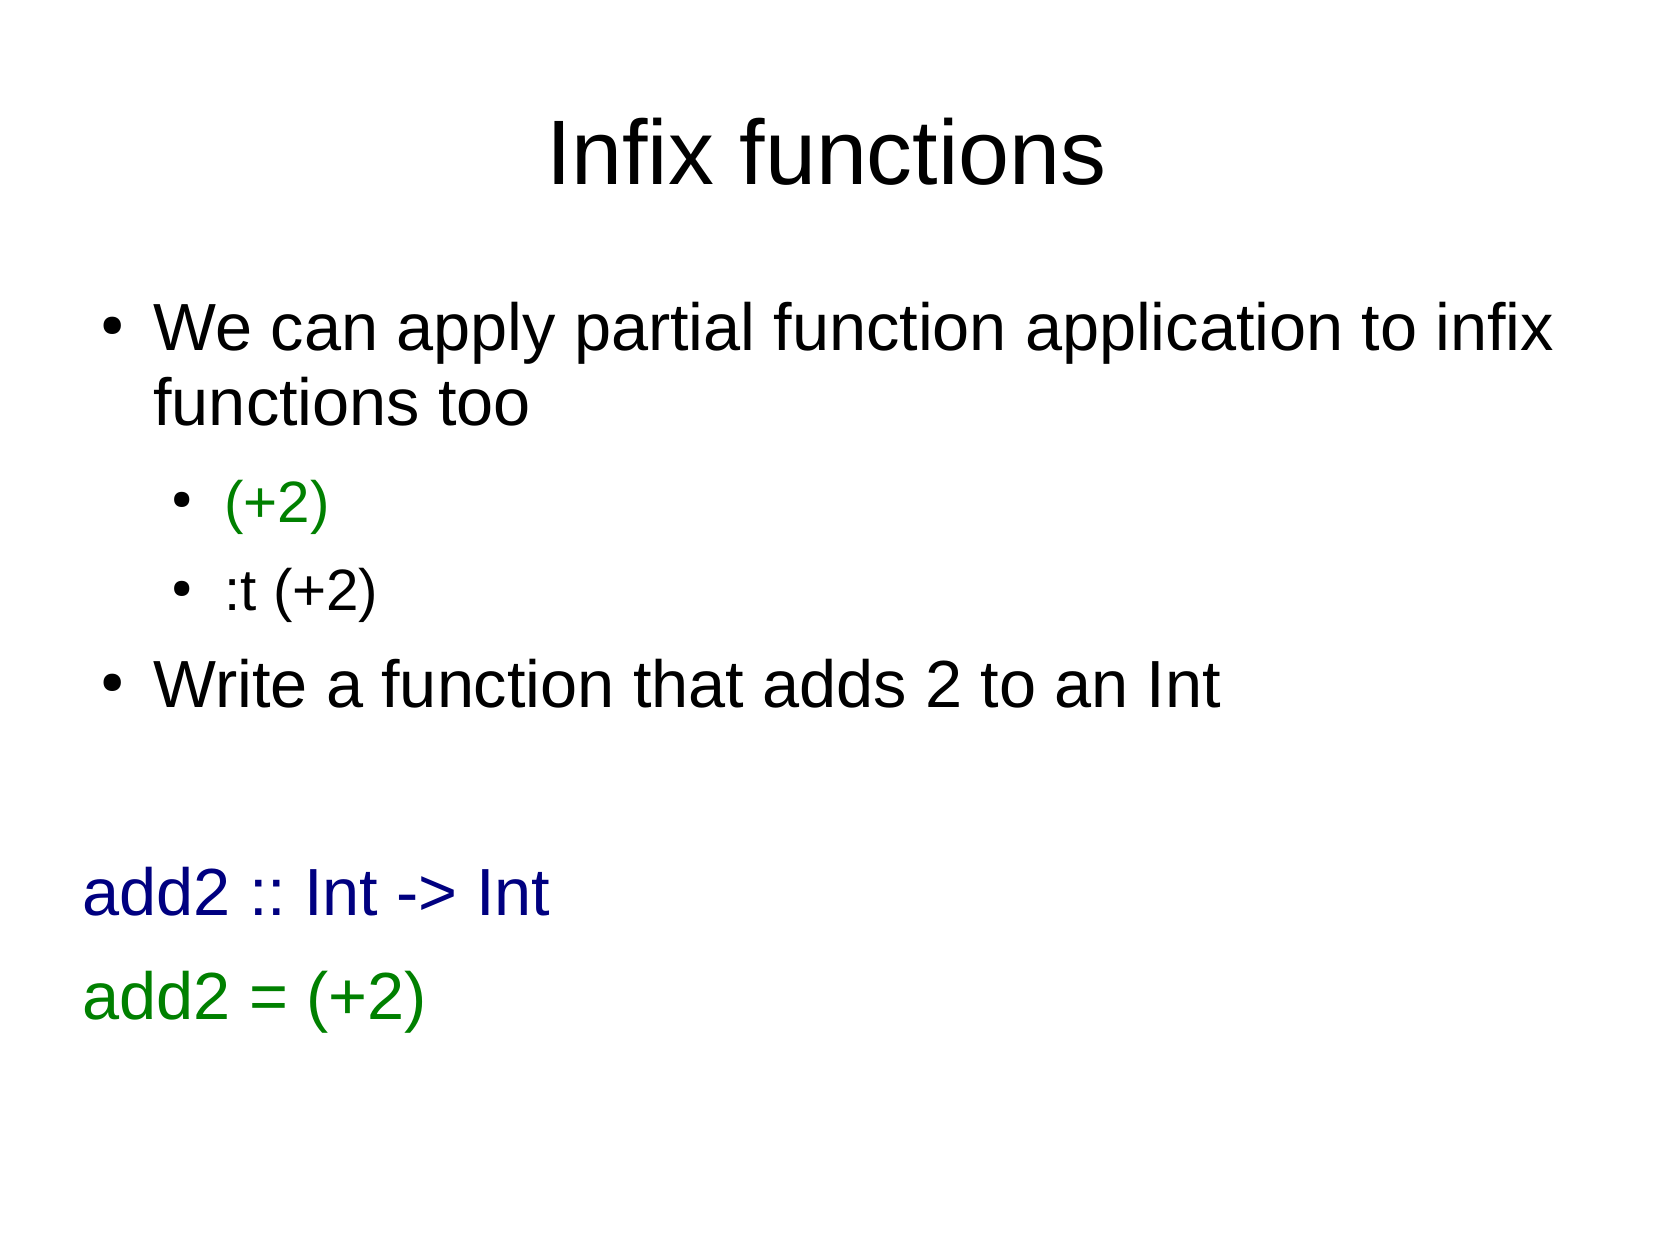

# Infix functions
We can apply partial function application to infix functions too
(+2)
:t (+2)
Write a function that adds 2 to an Int
add2 :: Int -> Int
add2 = (+2)